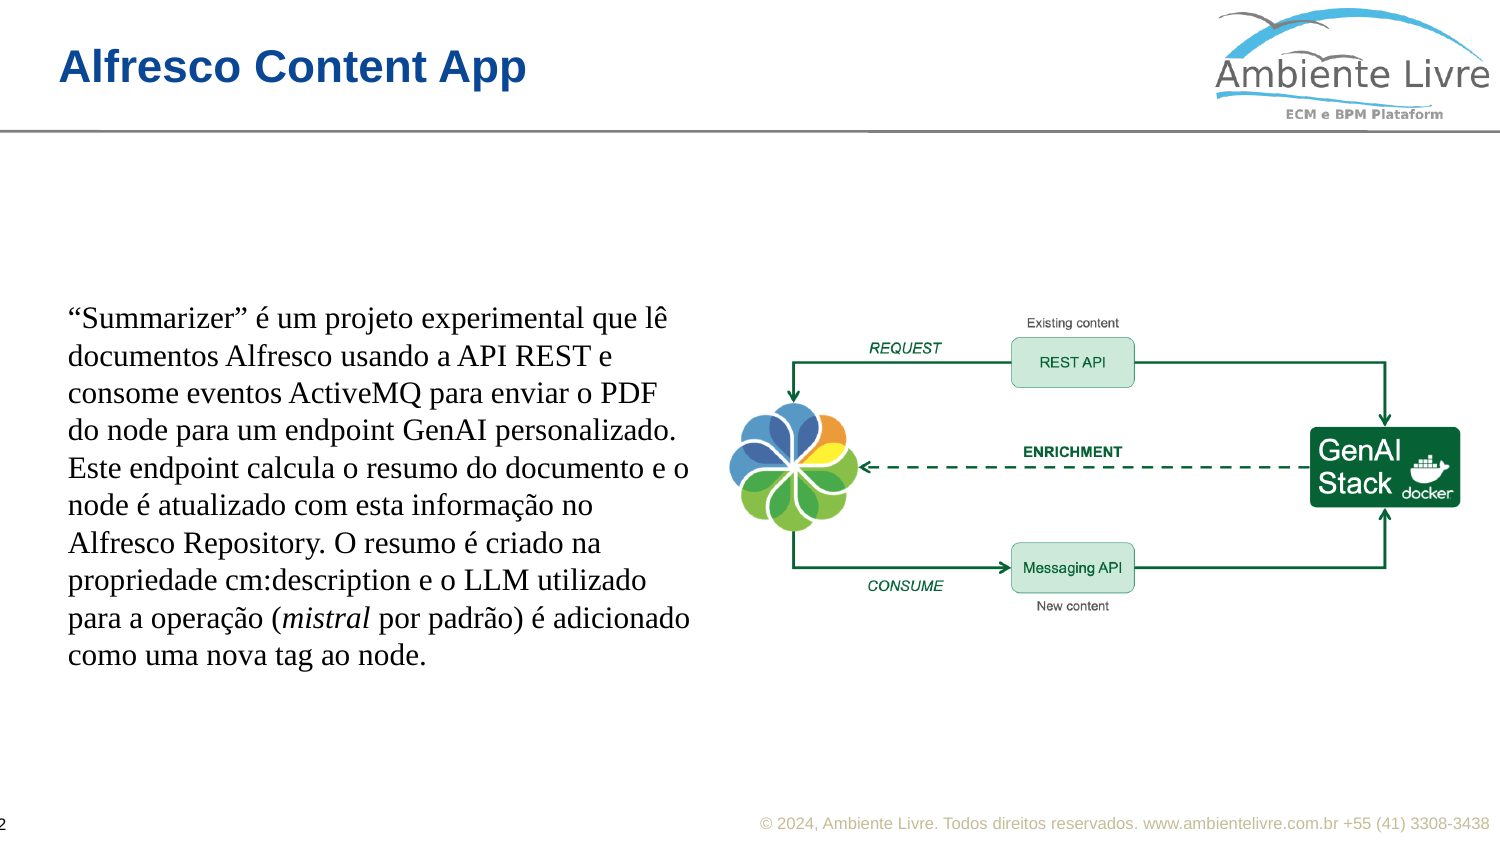

# Alfresco Content App
“Summarizer” é um projeto experimental que lê documentos Alfresco usando a API REST e consome eventos ActiveMQ para enviar o PDF do node para um endpoint GenAI personalizado. Este endpoint calcula o resumo do documento e o node é atualizado com esta informação no Alfresco Repository. O resumo é criado na propriedade cm:description e o LLM utilizado para a operação (mistral por padrão) é adicionado como uma nova tag ao node.